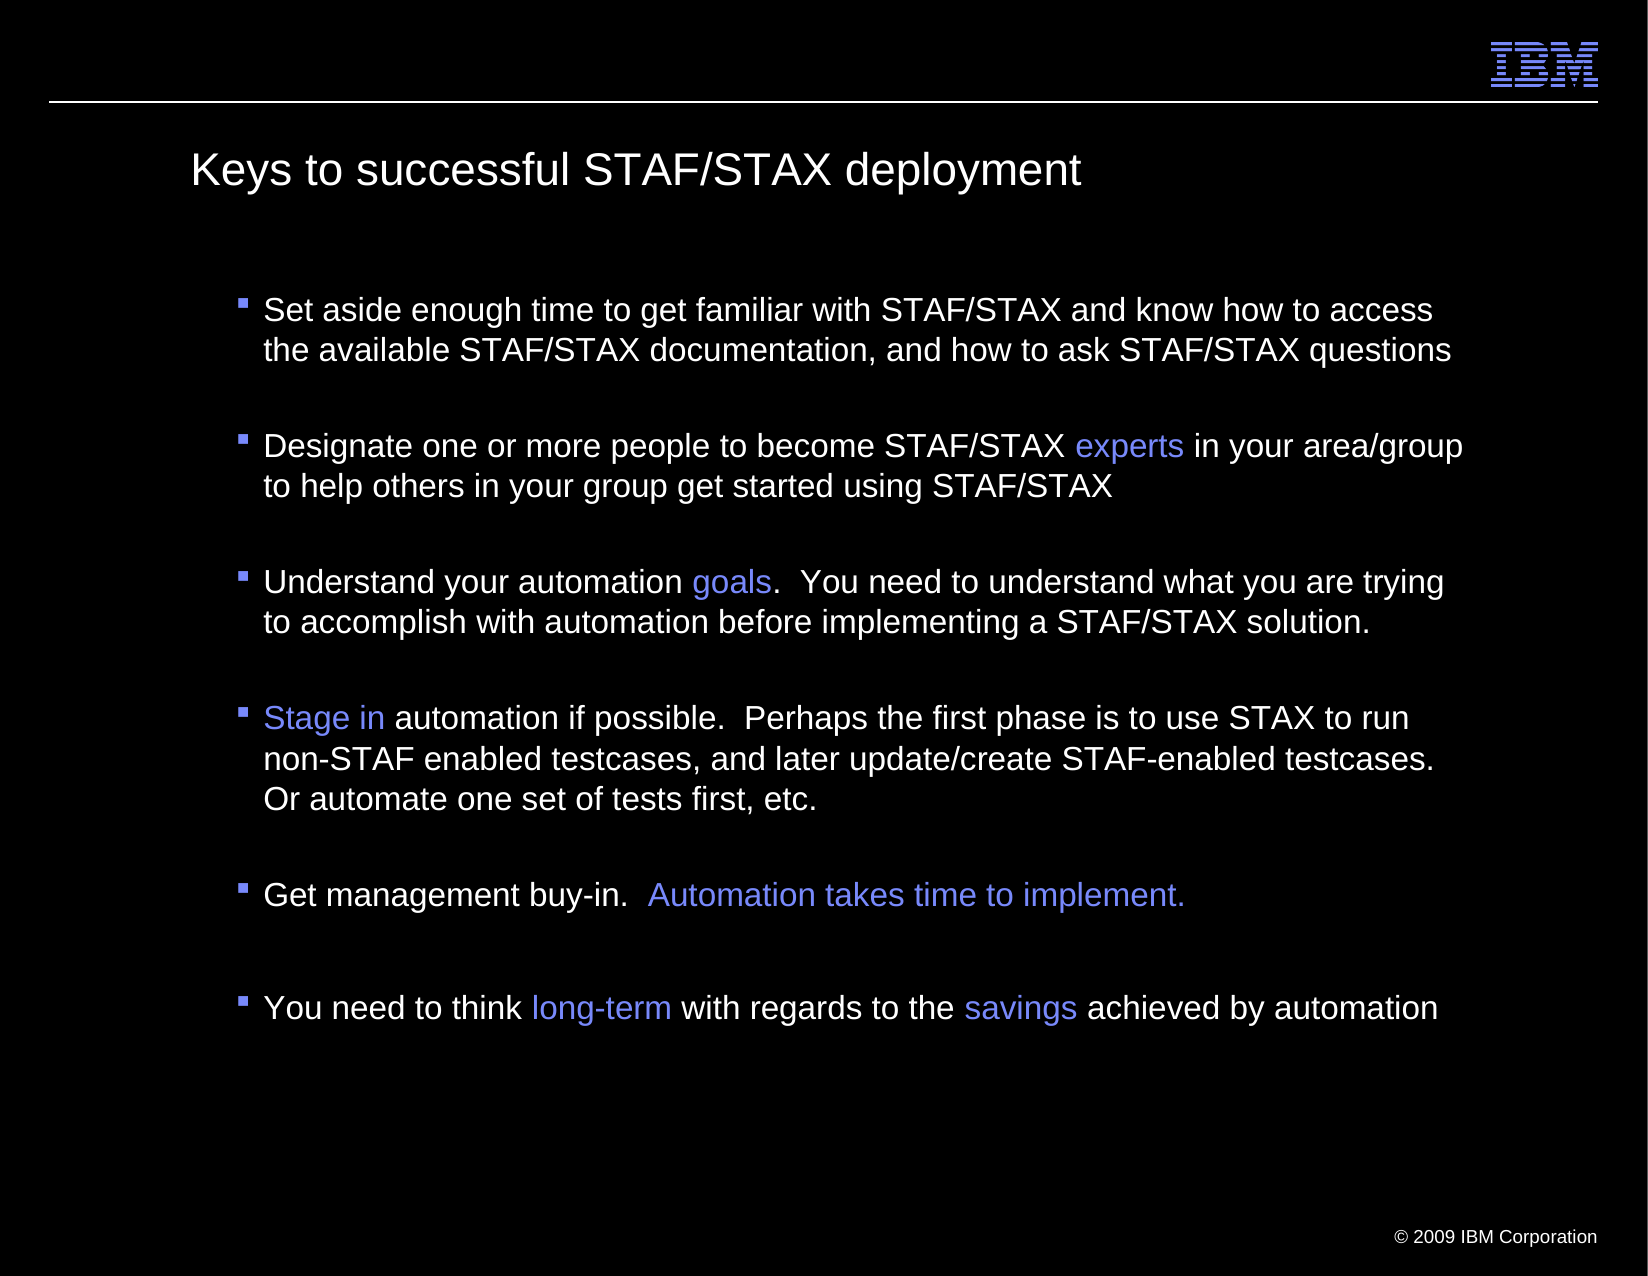

Keys to successful STAF/STAX deployment
Set aside enough time to get familiar with STAF/STAX and know how to access the available STAF/STAX documentation, and how to ask STAF/STAX questions
Designate one or more people to become STAF/STAX experts in your area/group to help others in your group get started using STAF/STAX
Understand your automation goals. You need to understand what you are trying to accomplish with automation before implementing a STAF/STAX solution.
Stage in automation if possible. Perhaps the first phase is to use STAX to run non-STAF enabled testcases, and later update/create STAF-enabled testcases. Or automate one set of tests first, etc.
Get management buy-in. Automation takes time to implement.
You need to think long-term with regards to the savings achieved by automation